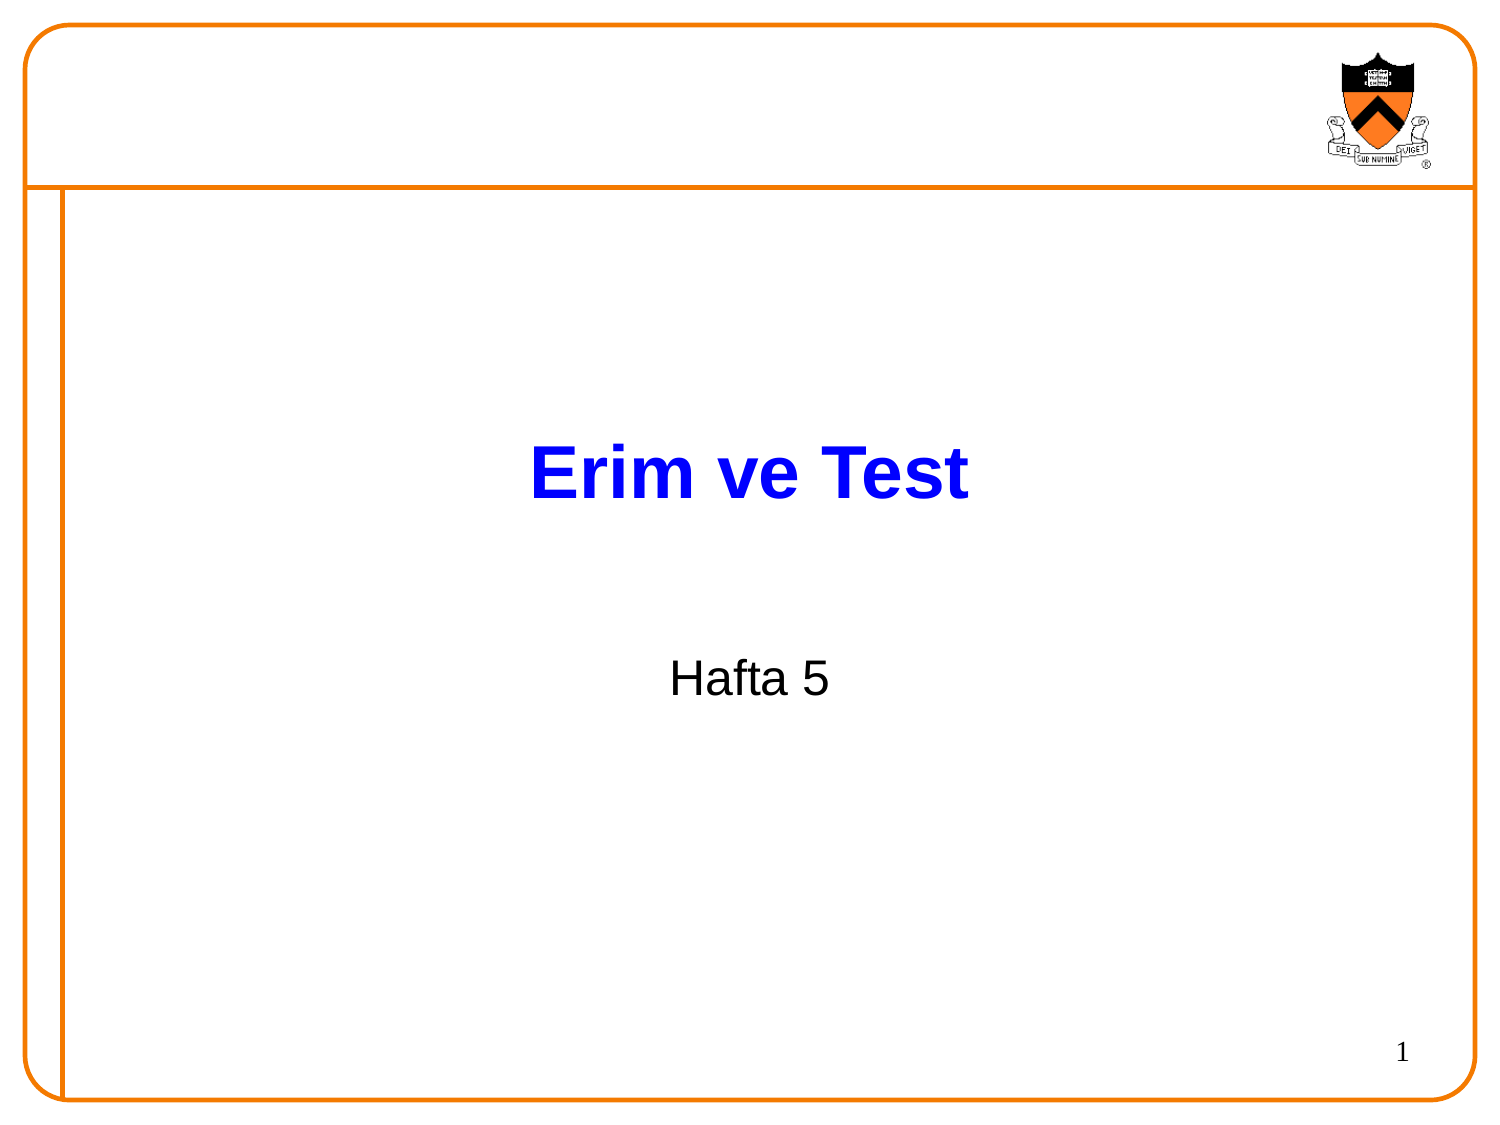

# Erim ve Test
Hafta 5
1